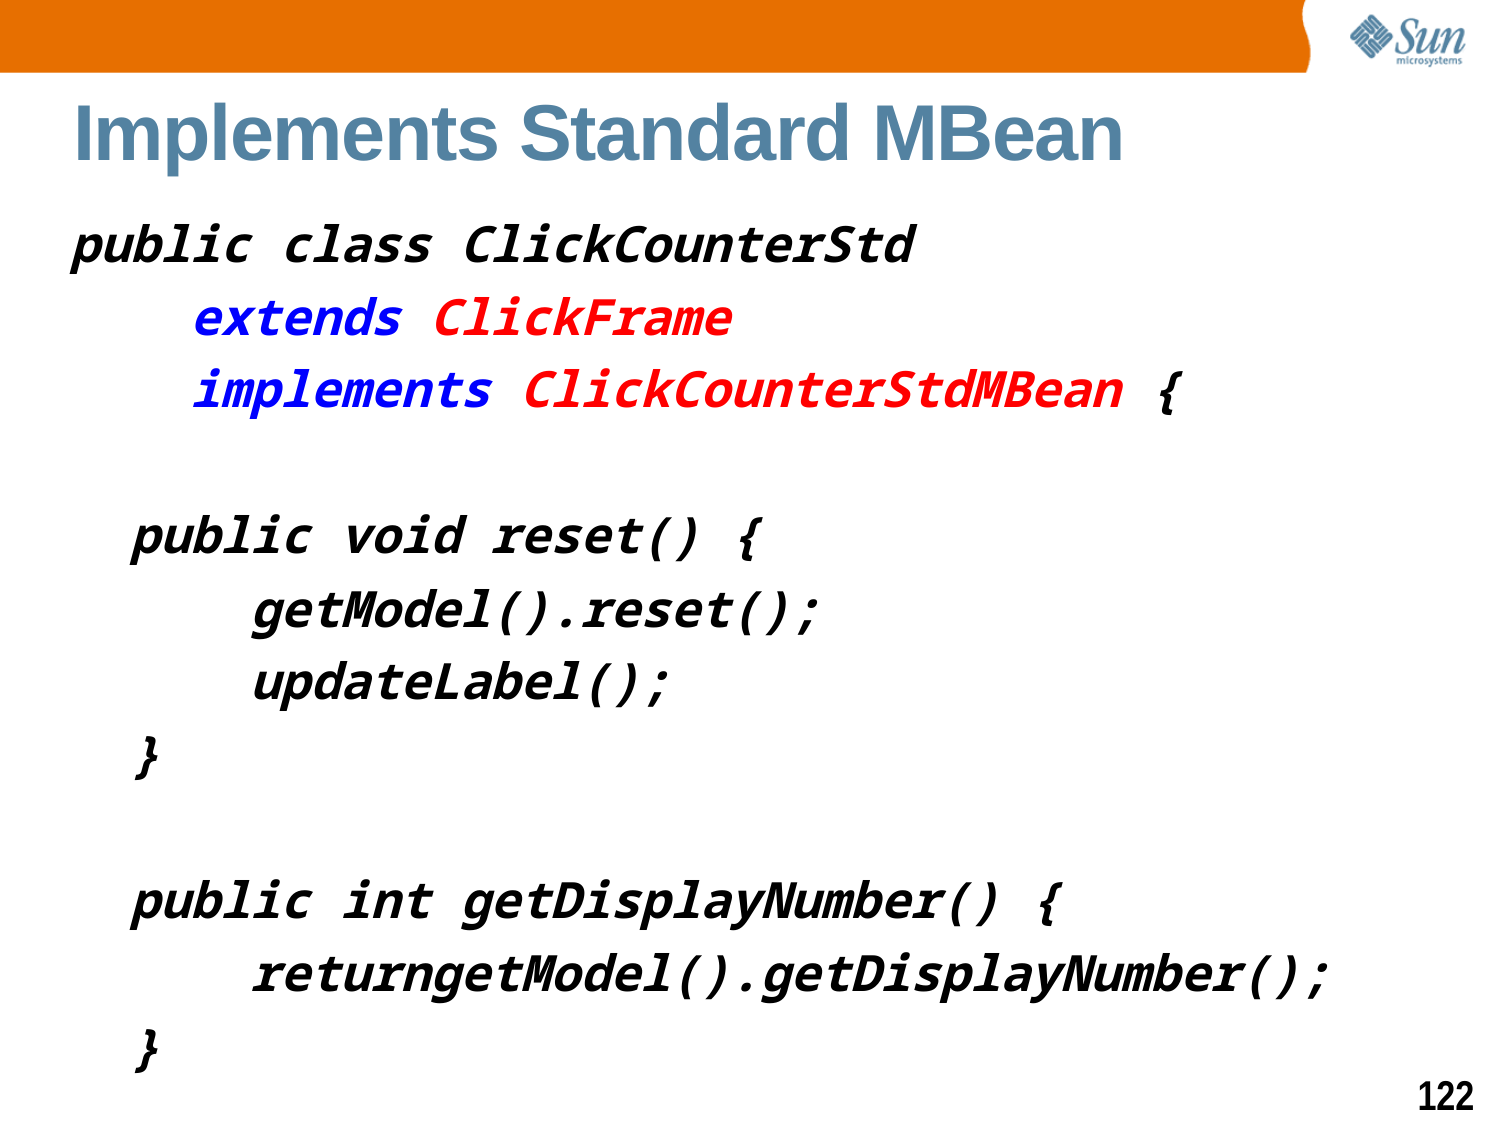

# Implements Standard MBean
public class ClickCounterStd
 extends ClickFrame
 implements ClickCounterStdMBean {
 public void reset() {
 getModel().reset();
 updateLabel();
 }
 public int getDisplayNumber() {
 returngetModel().getDisplayNumber();
 }
 . . . . . .
}